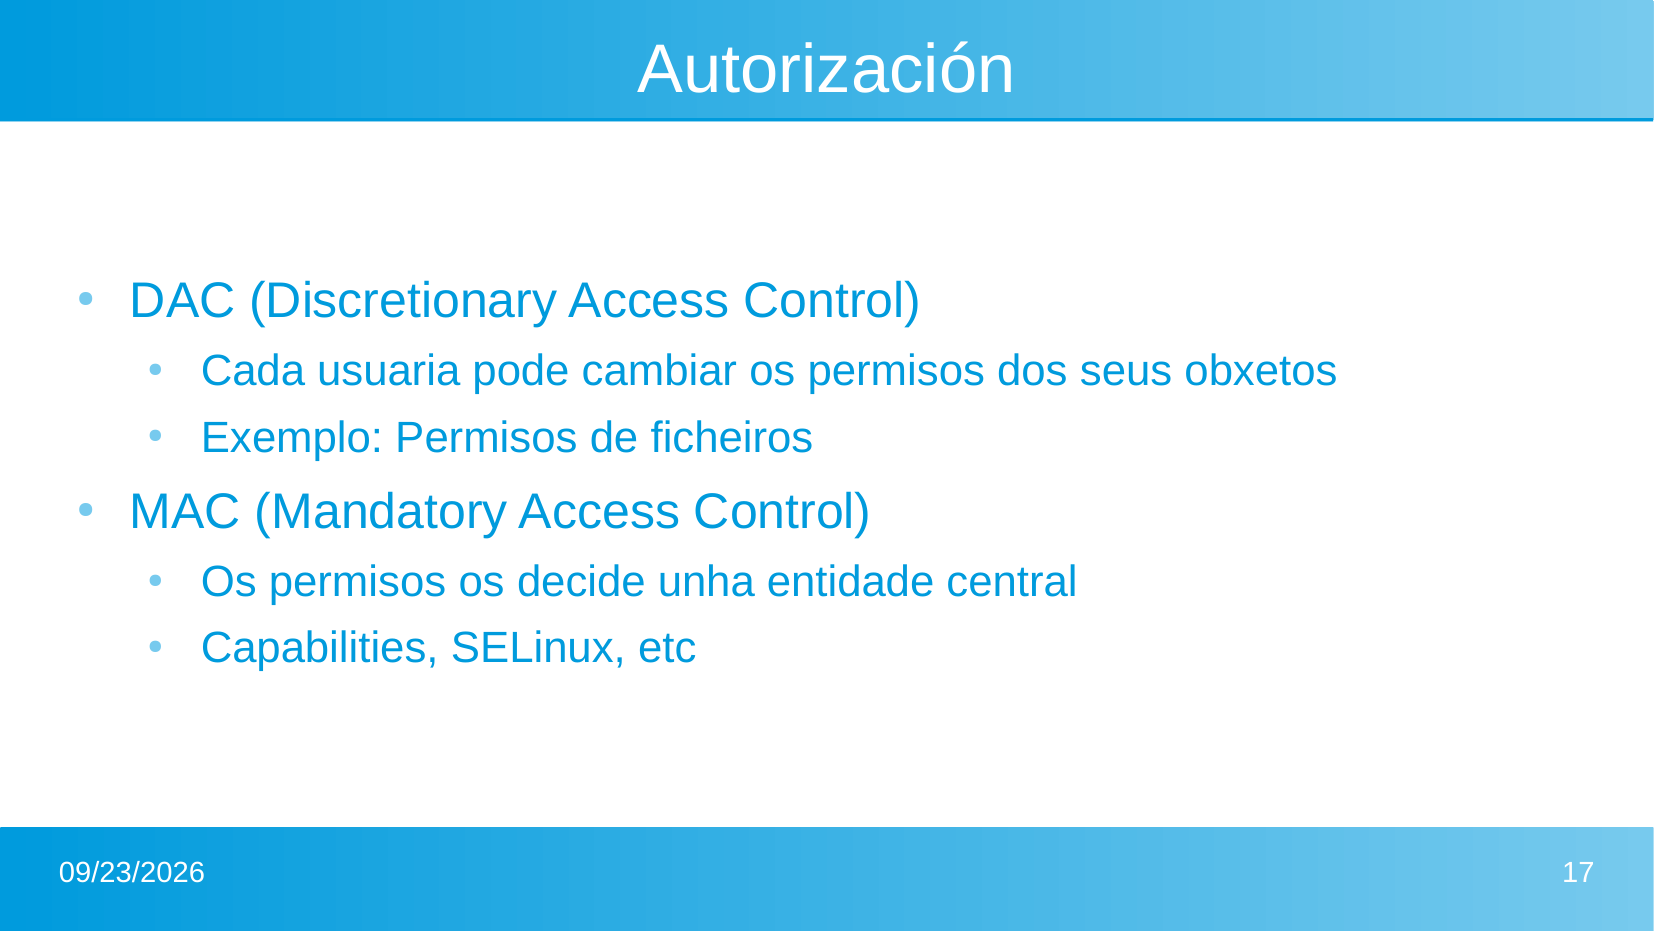

# Autorización
DAC (Discretionary Access Control)
Cada usuaria pode cambiar os permisos dos seus obxetos
Exemplo: Permisos de ficheiros
MAC (Mandatory Access Control)
Os permisos os decide unha entidade central
Capabilities, SELinux, etc
17